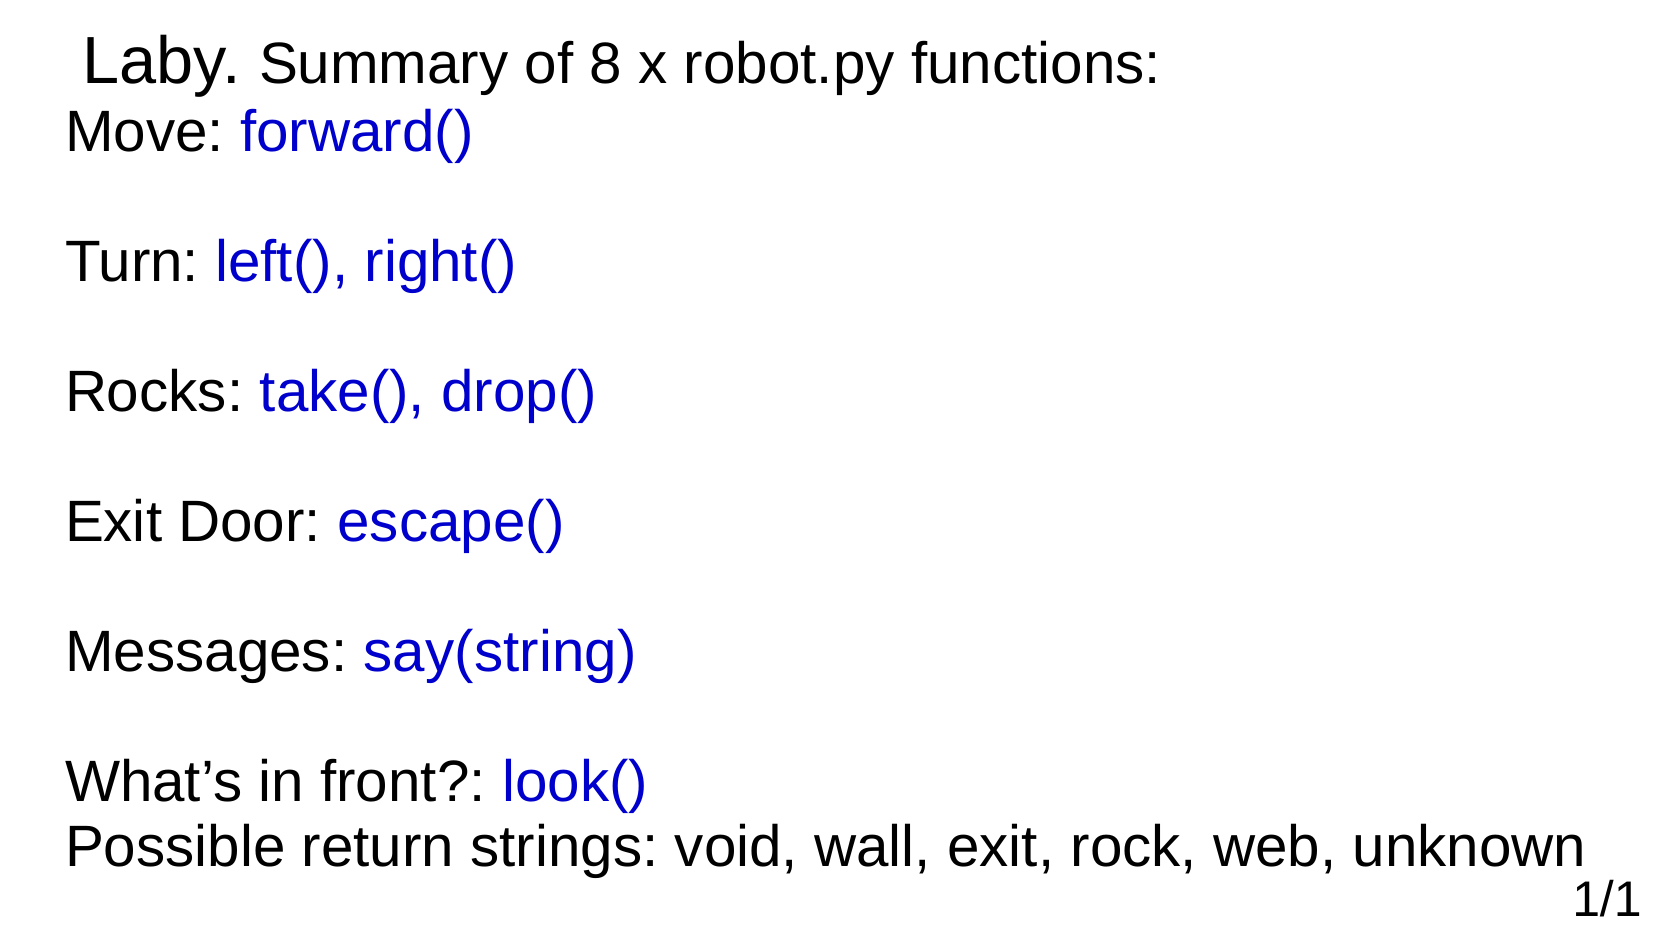

# Laby. Summary of 8 x robot.py functions:
Move: forward()
Turn: left(), right()
Rocks: take(), drop()
Exit Door: escape()
Messages: say(string)
What’s in front?: look()
Possible return strings: void, wall, exit, rock, web, unknown
1/1